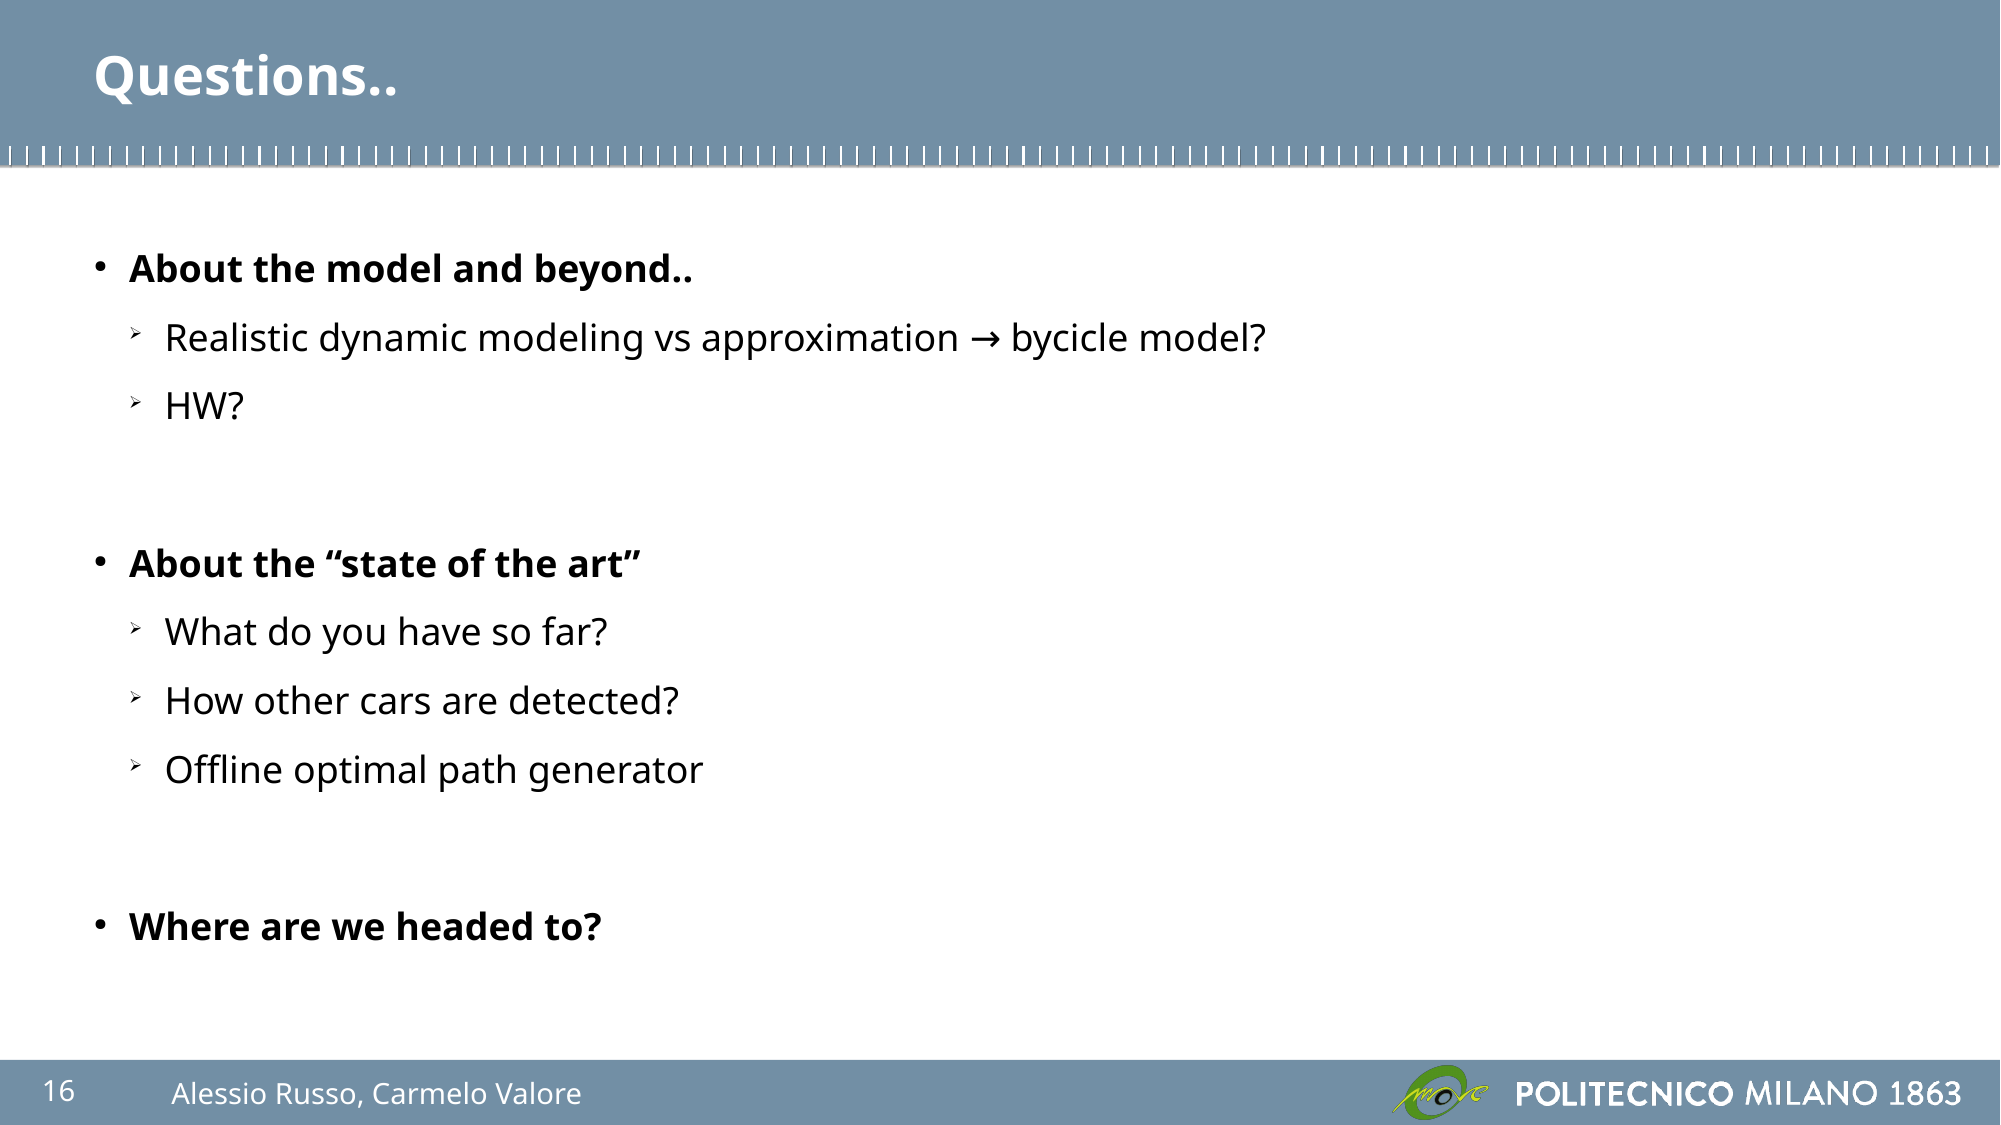

Questions..
# About the model and beyond..
Realistic dynamic modeling vs approximation → bycicle model?
HW?
About the “state of the art”
What do you have so far?
How other cars are detected?
Offline optimal path generator
Where are we headed to?
Alessio Russo, Carmelo Valore